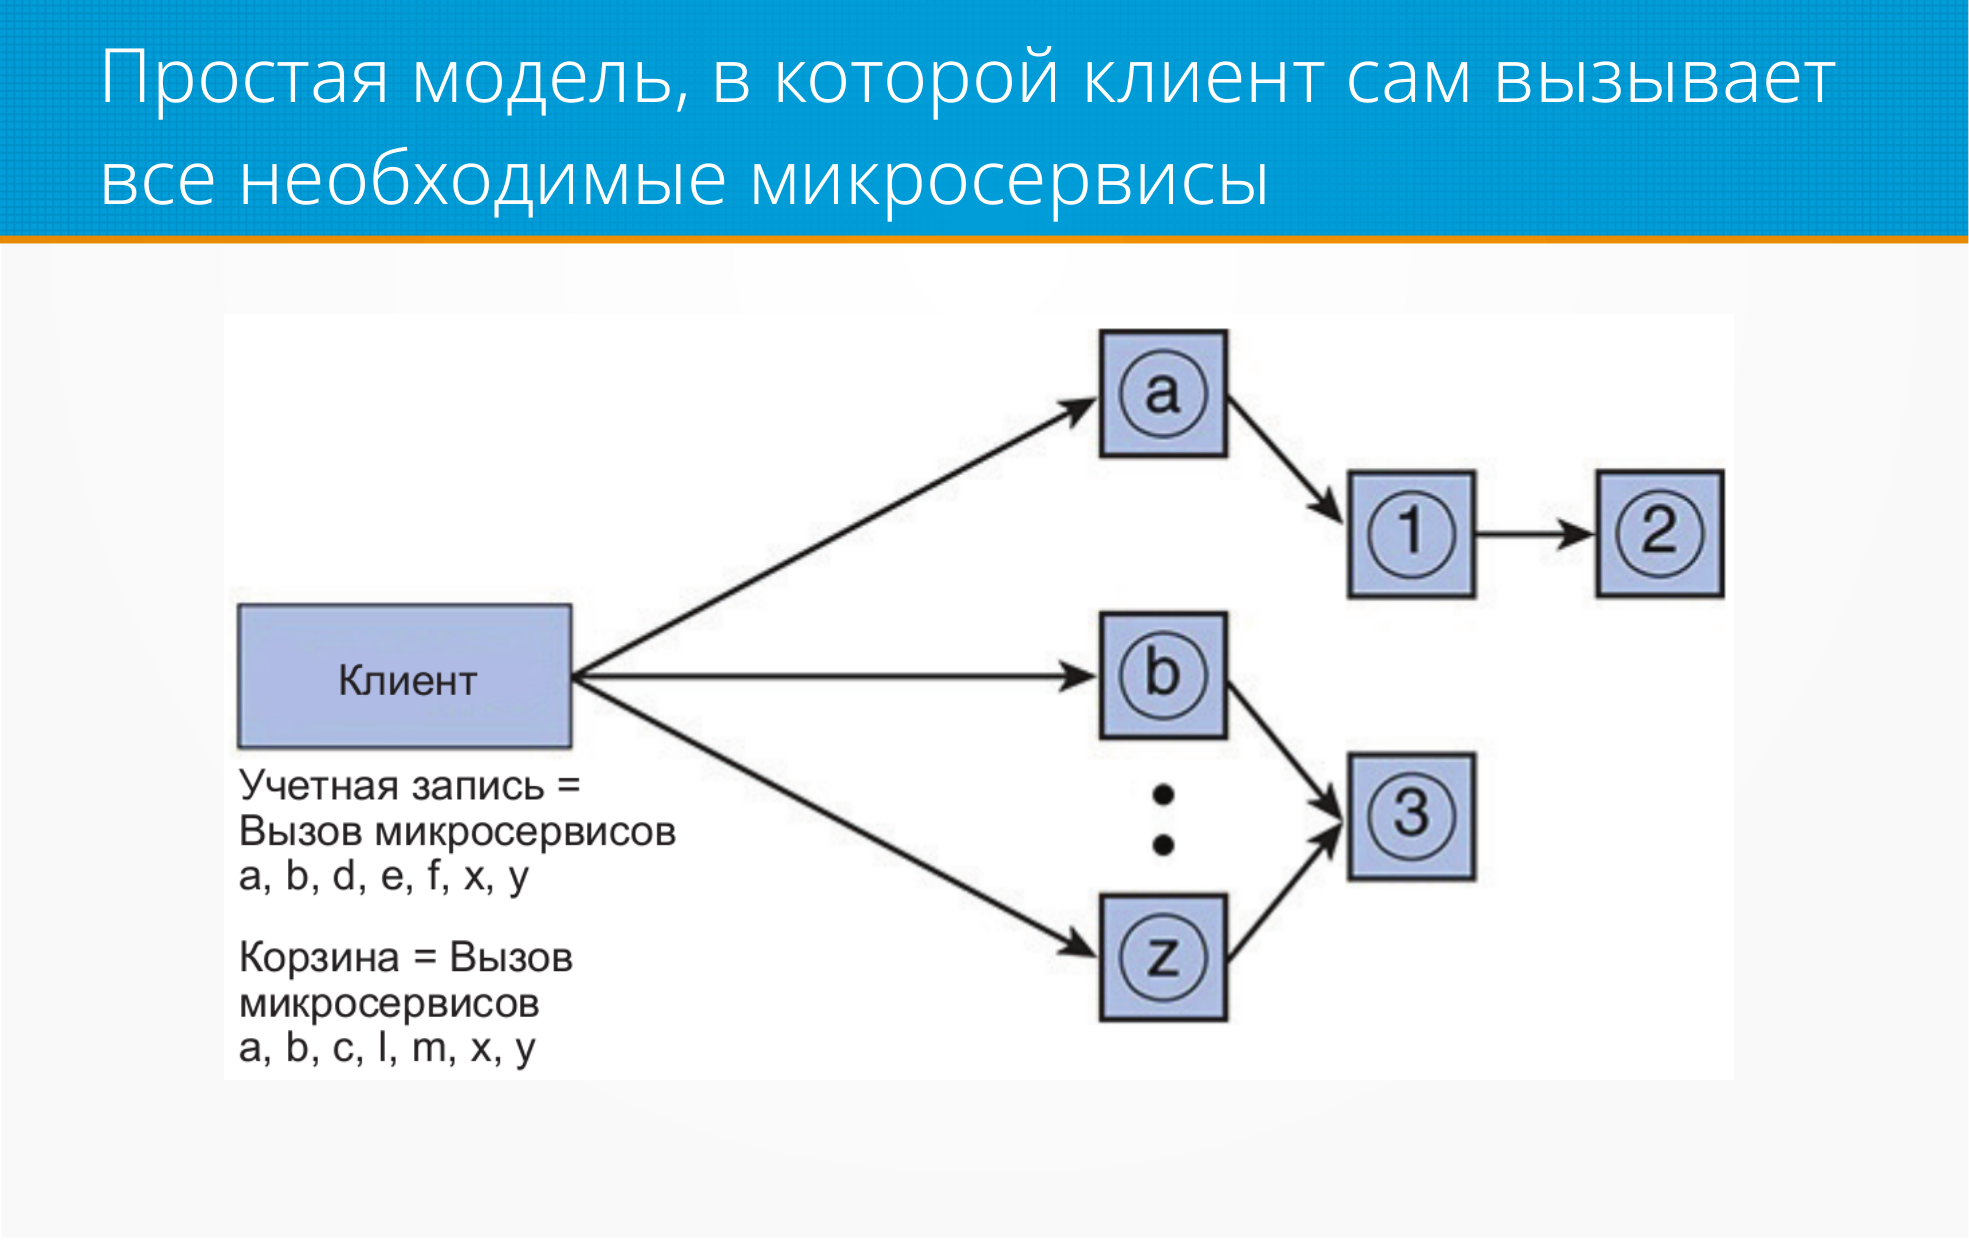

# Простая модель, в которой клиент сам вызывает все необходимые микросервисы